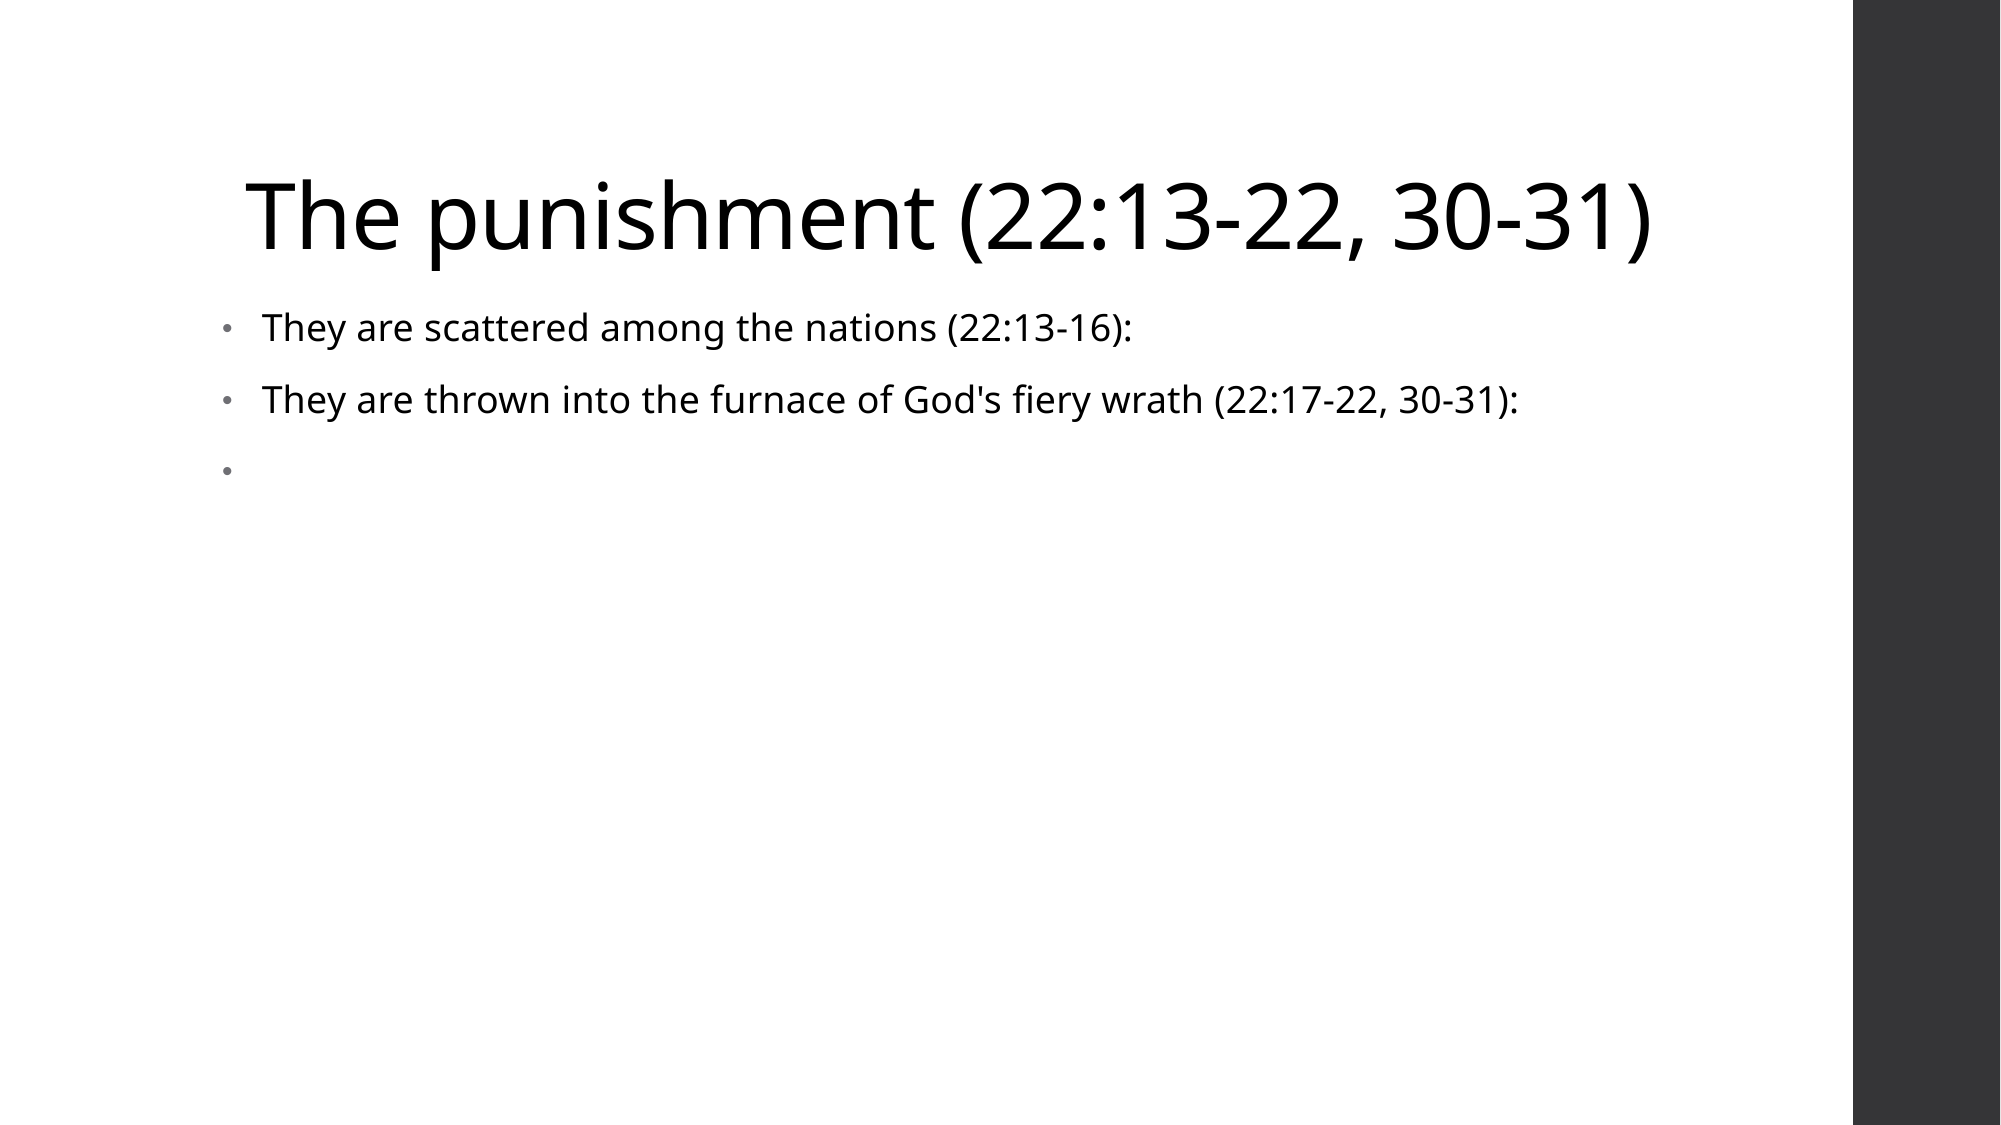

# The punishment (22:13-22, 30-31)
 They are scattered among the nations (22:13-16):
 They are thrown into the furnace of God's fiery wrath (22:17-22, 30-31):